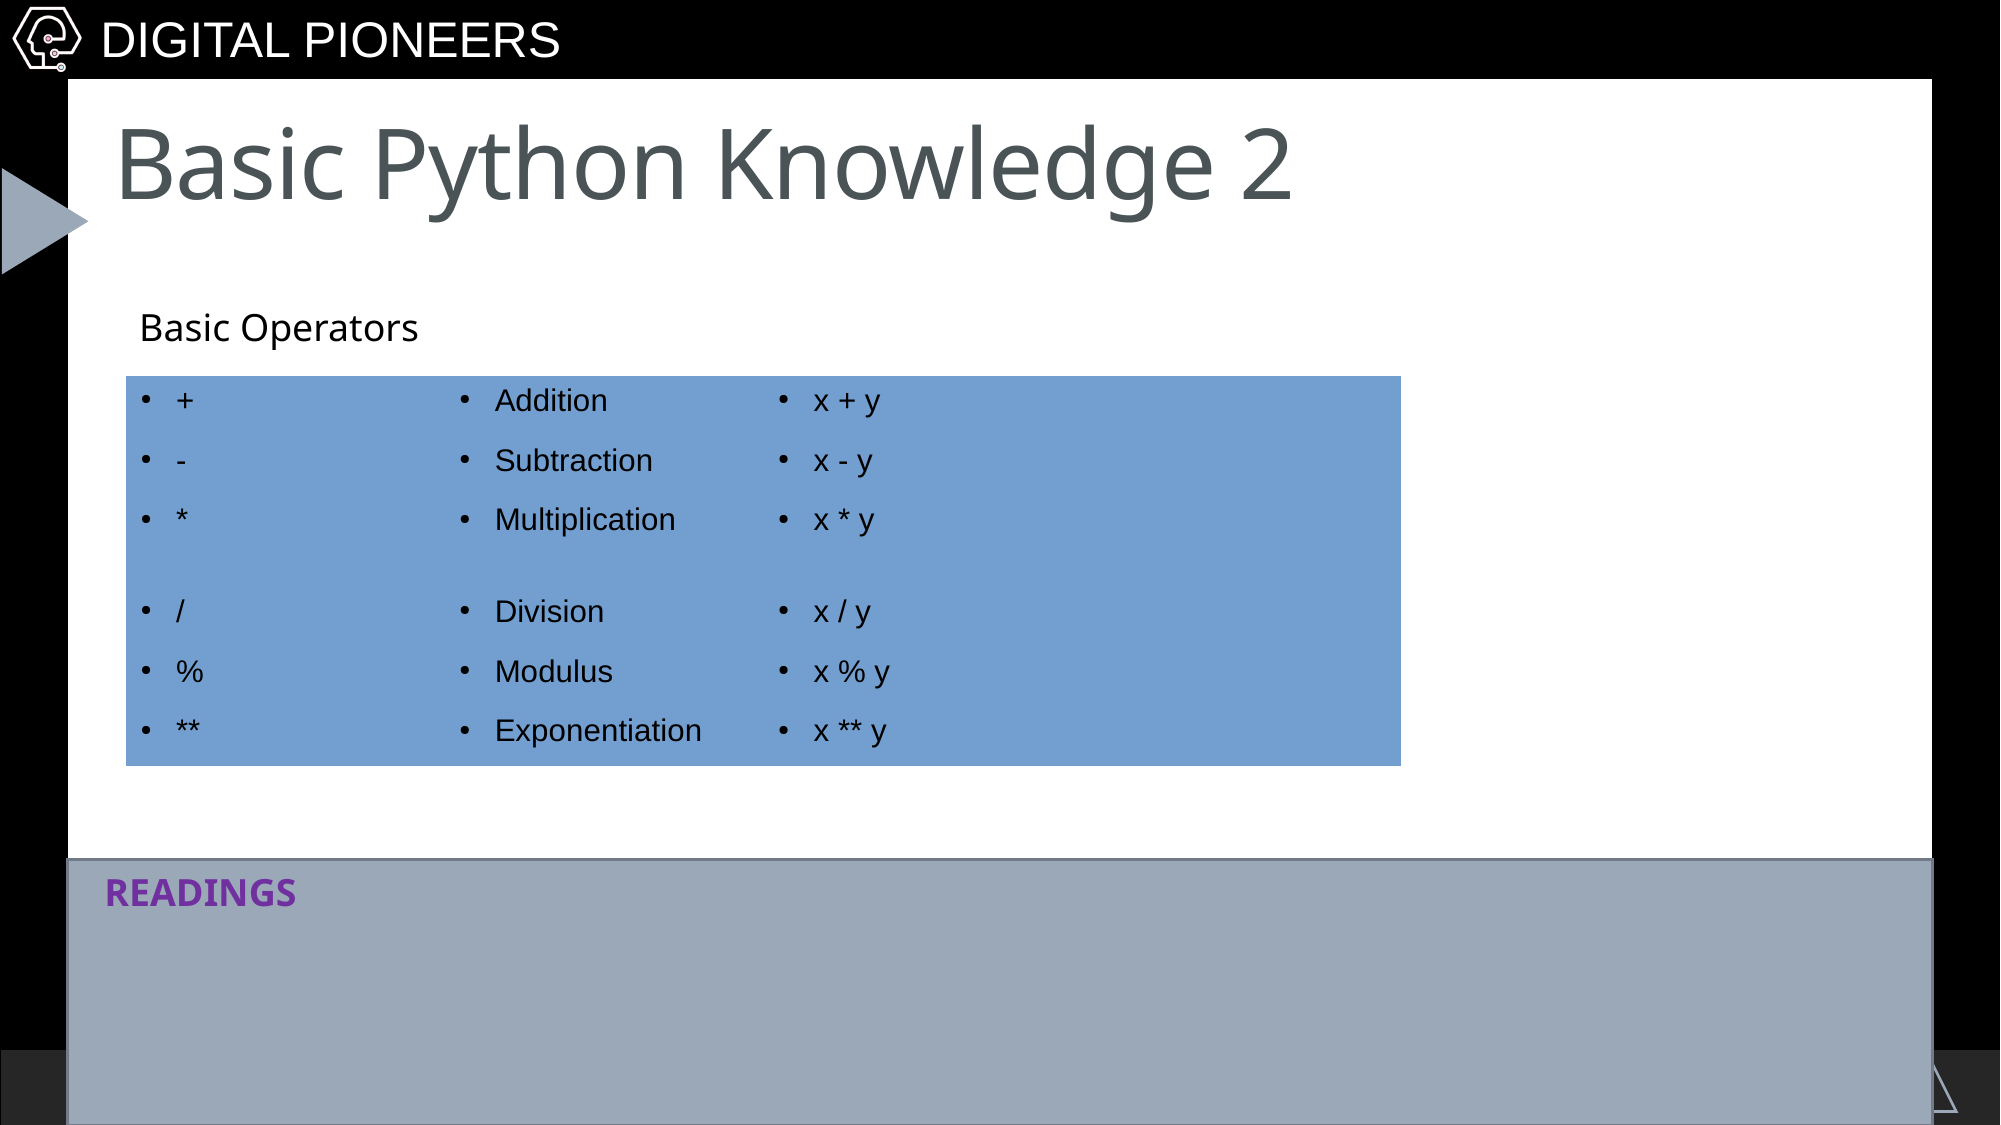

DIGITAL PIONEERS
# Basic Python Knowledge 2
Basic Operators
| + | Addition | x + y | |
| --- | --- | --- | --- |
| - | Subtraction | x - y | |
| \* | Multiplication | x \* y | |
| / | Division | x / y | |
| % | Modulus | x % y | |
| \*\* | Exponentiation | x \*\* y | |
READINGS